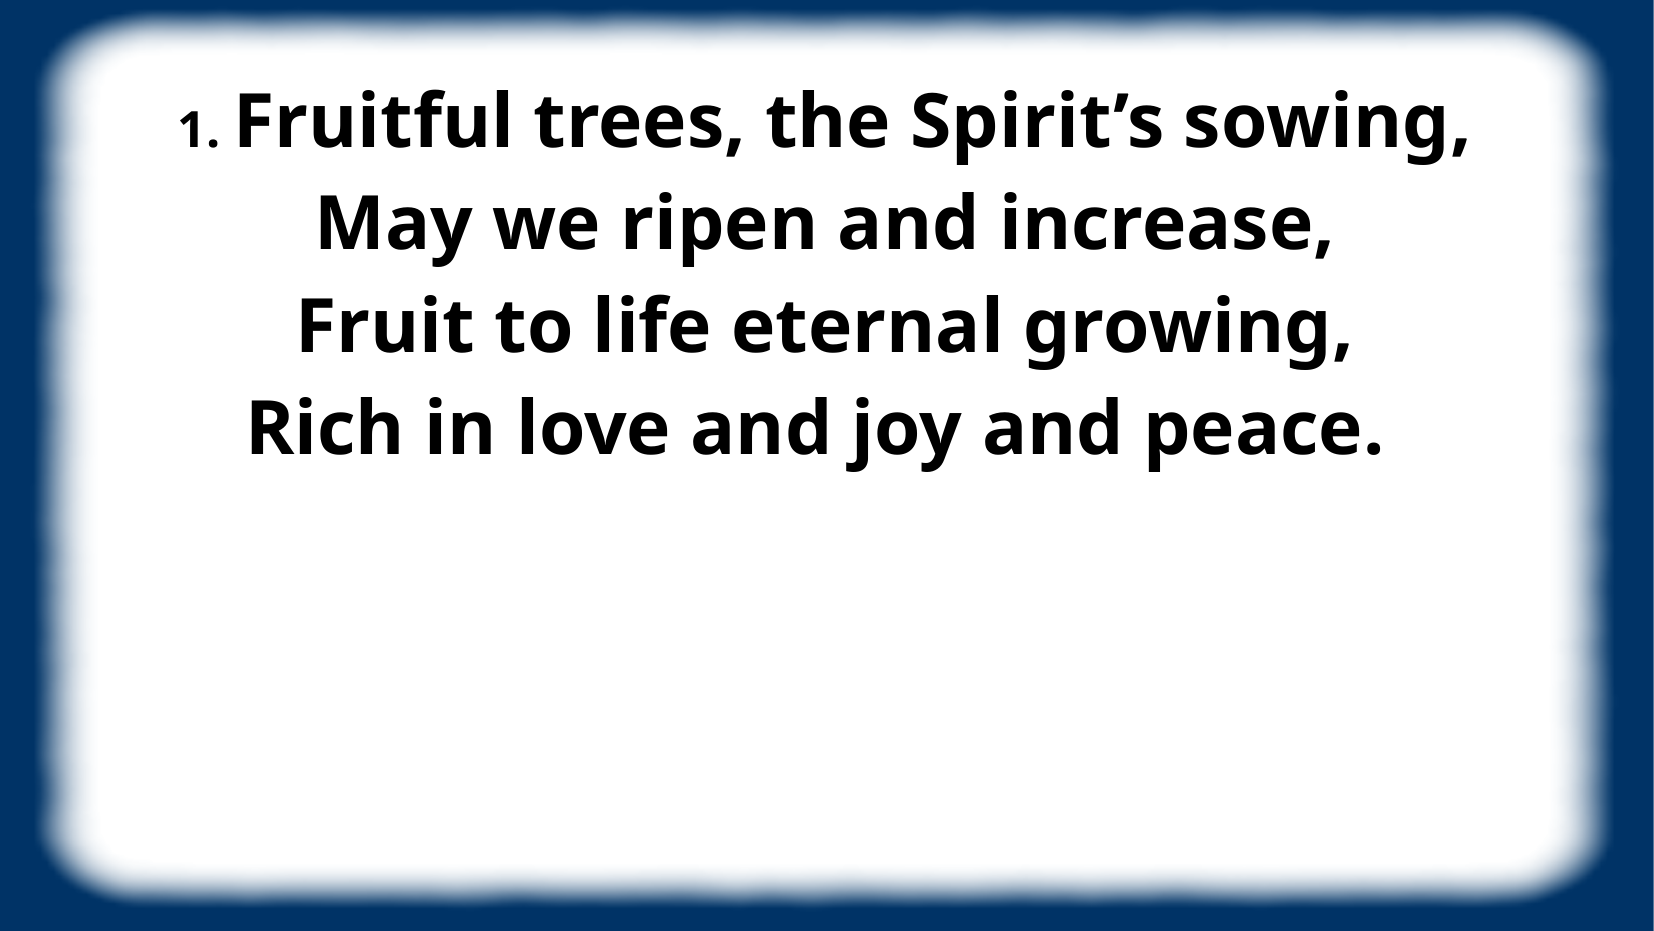

1. Fruitful trees, the Spirit’s sowing,
May we ripen and increase,
Fruit to life eternal growing,
Rich in love and joy and peace.